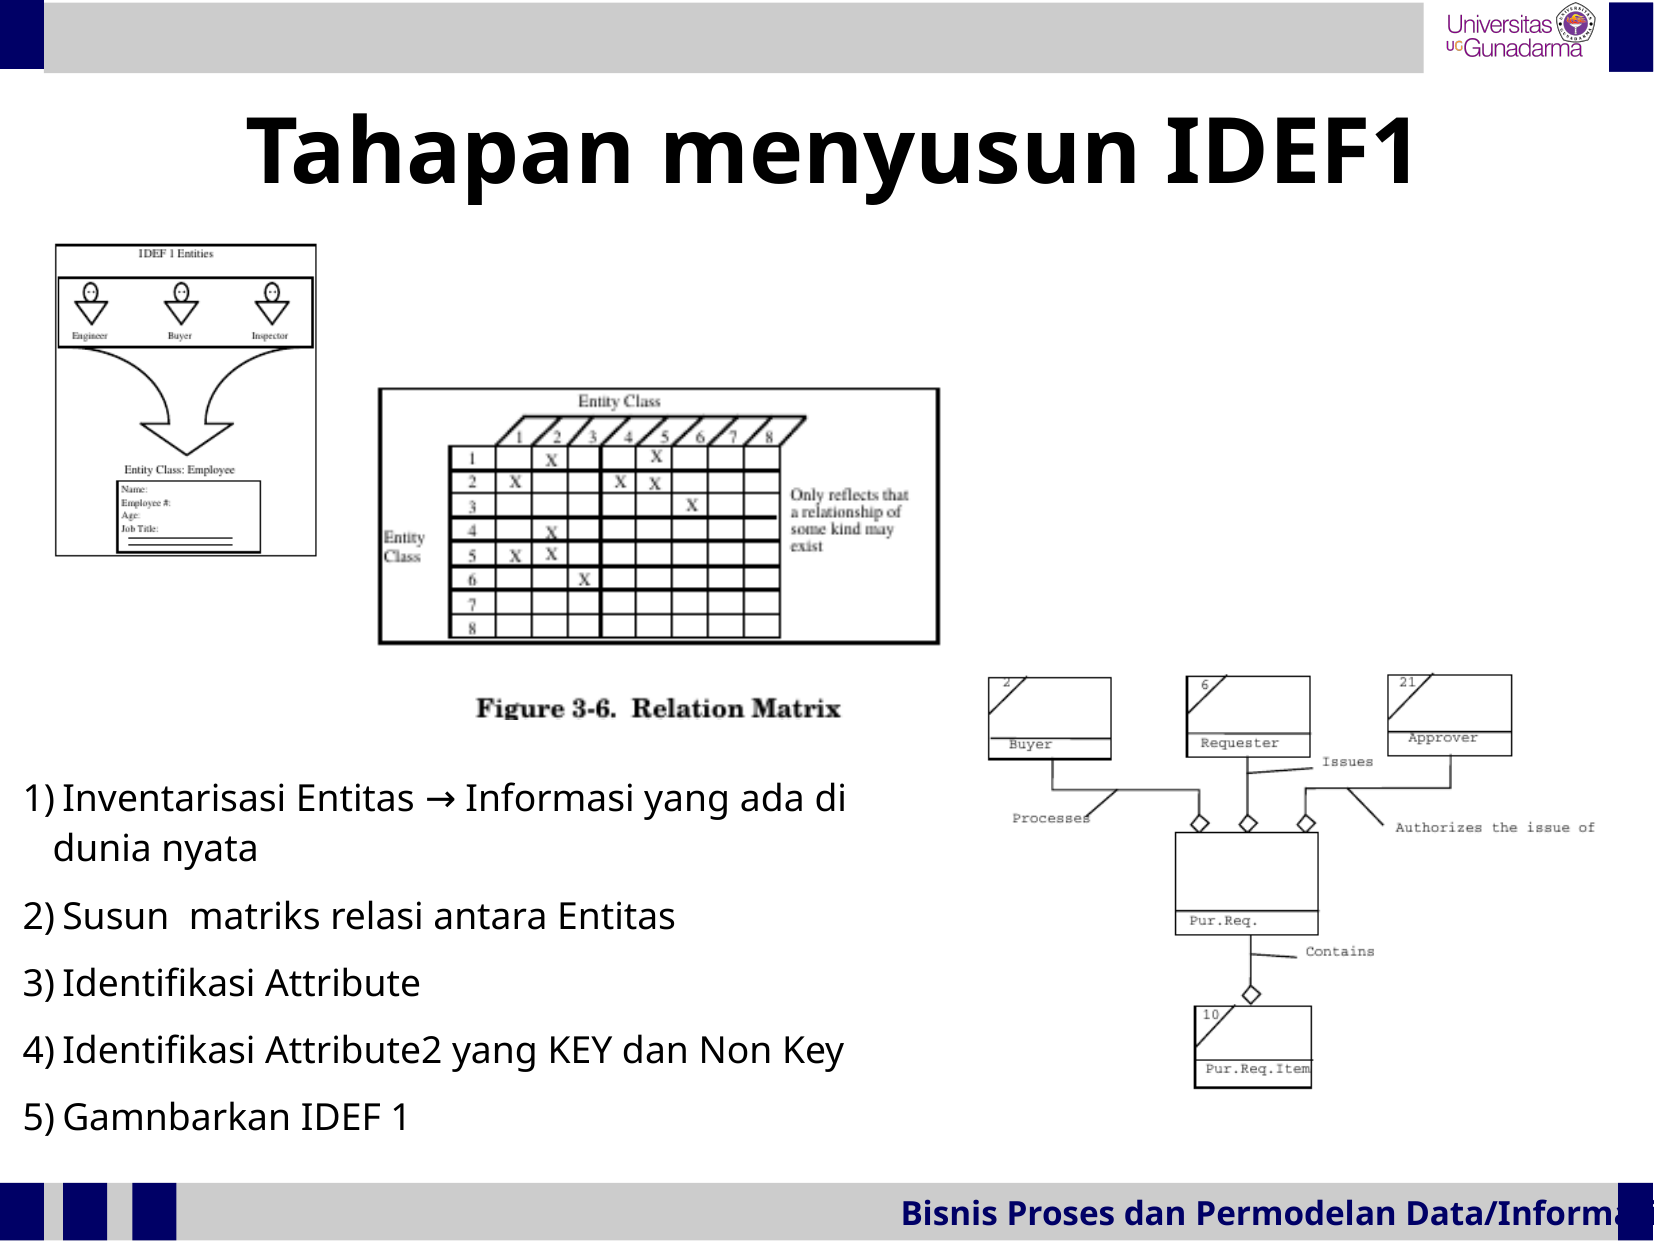

# Tahapan menyusun IDEF1
 Inventarisasi Entitas → Informasi yang ada di dunia nyata
 Susun matriks relasi antara Entitas
 Identifikasi Attribute
 Identifikasi Attribute2 yang KEY dan Non Key
 Gamnbarkan IDEF 1